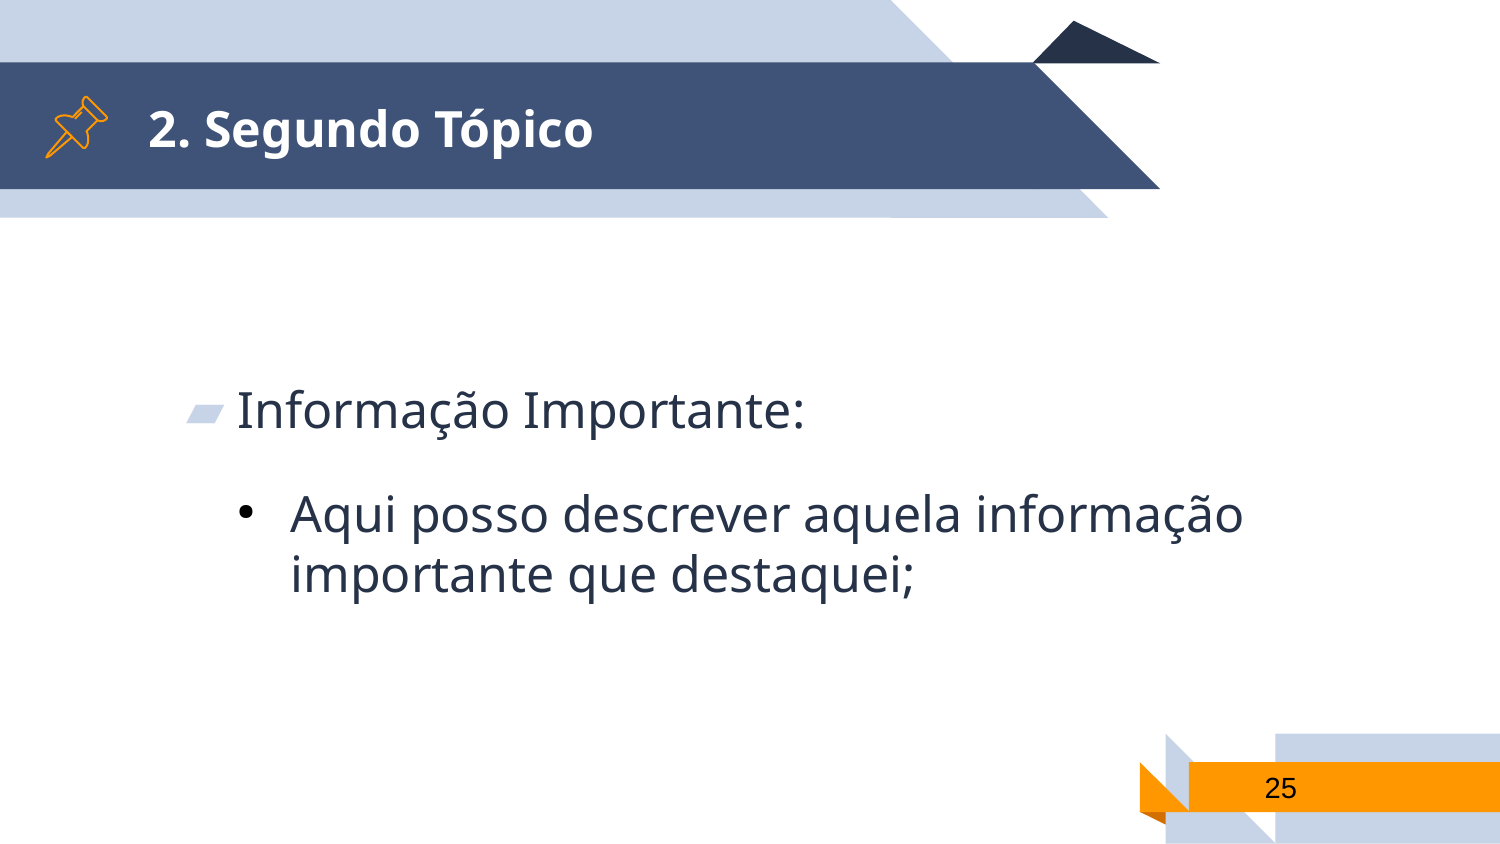

# 2. Segundo Tópico
 Informação Importante:
Aqui posso descrever aquela informação importante que destaquei;